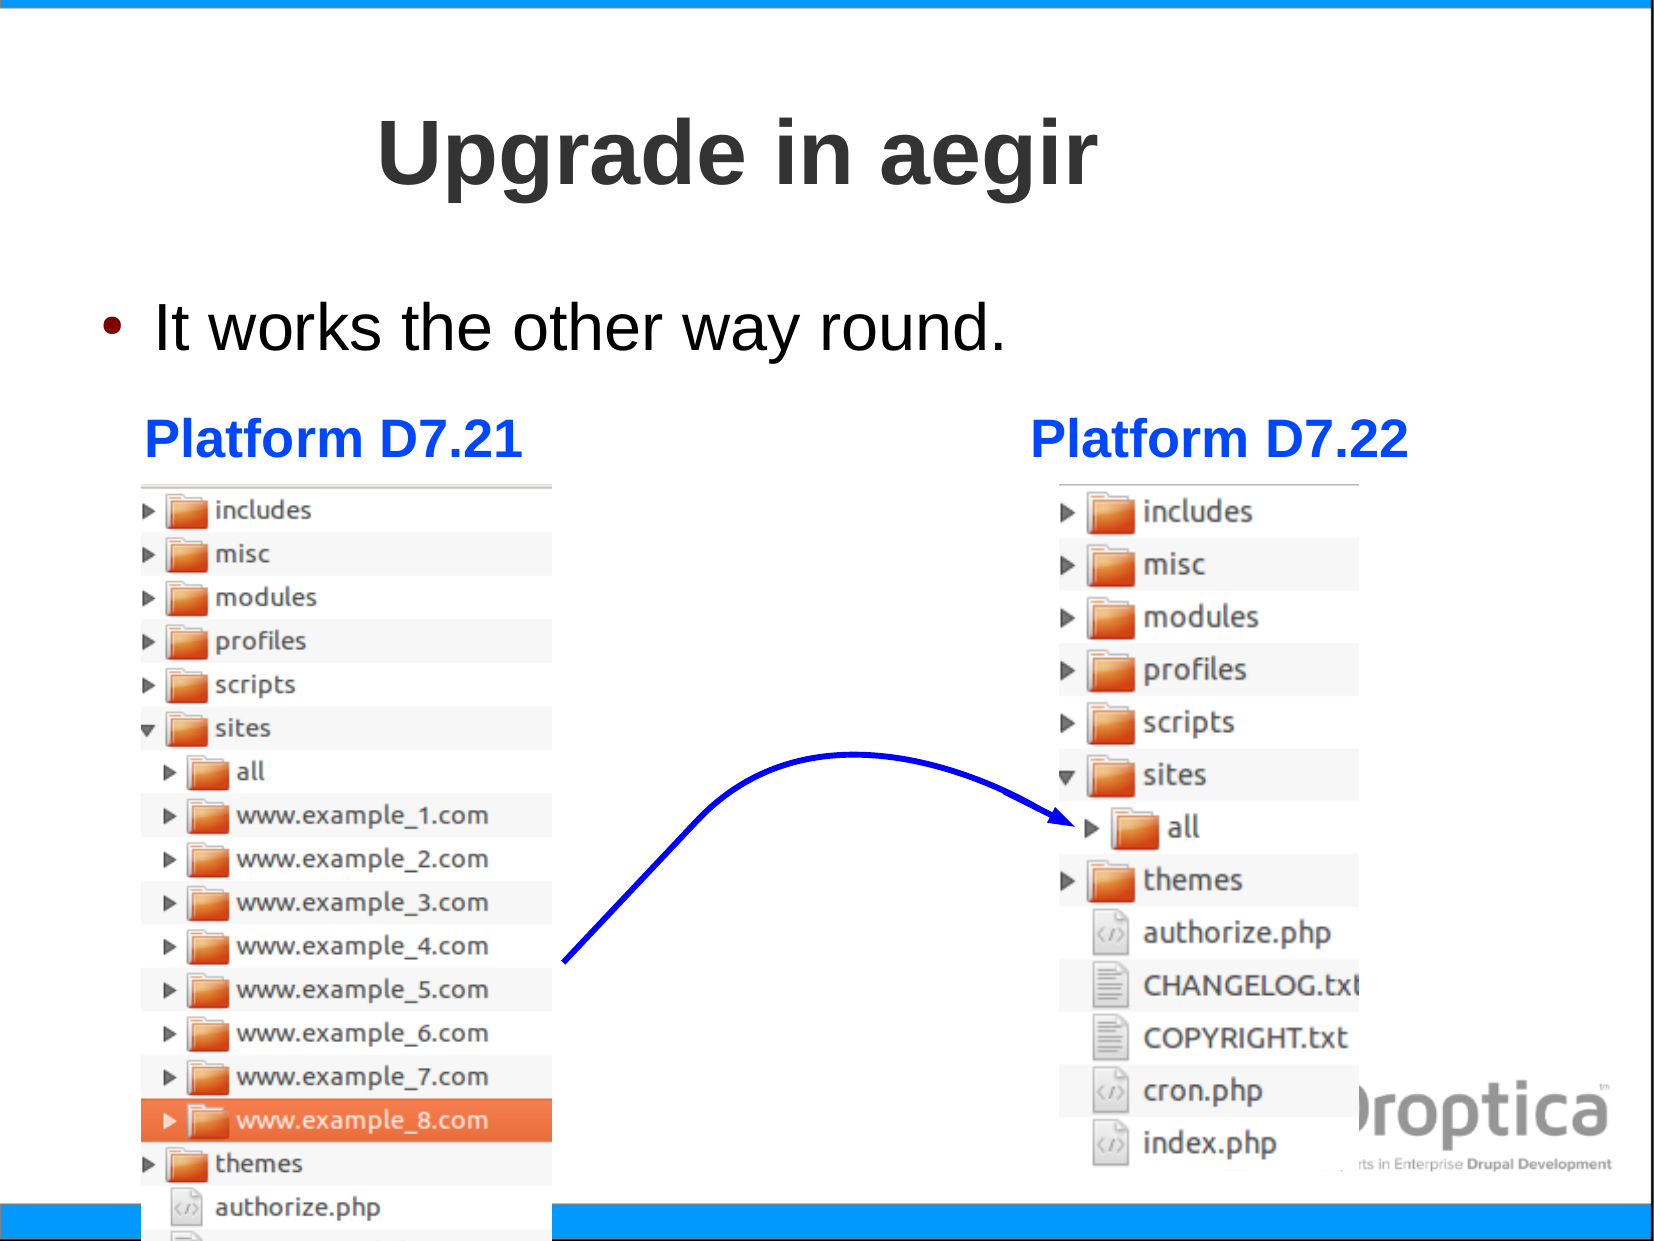

# Upgrade in aegir
It works the other way round.
Platform D7.21
Platform D7.22